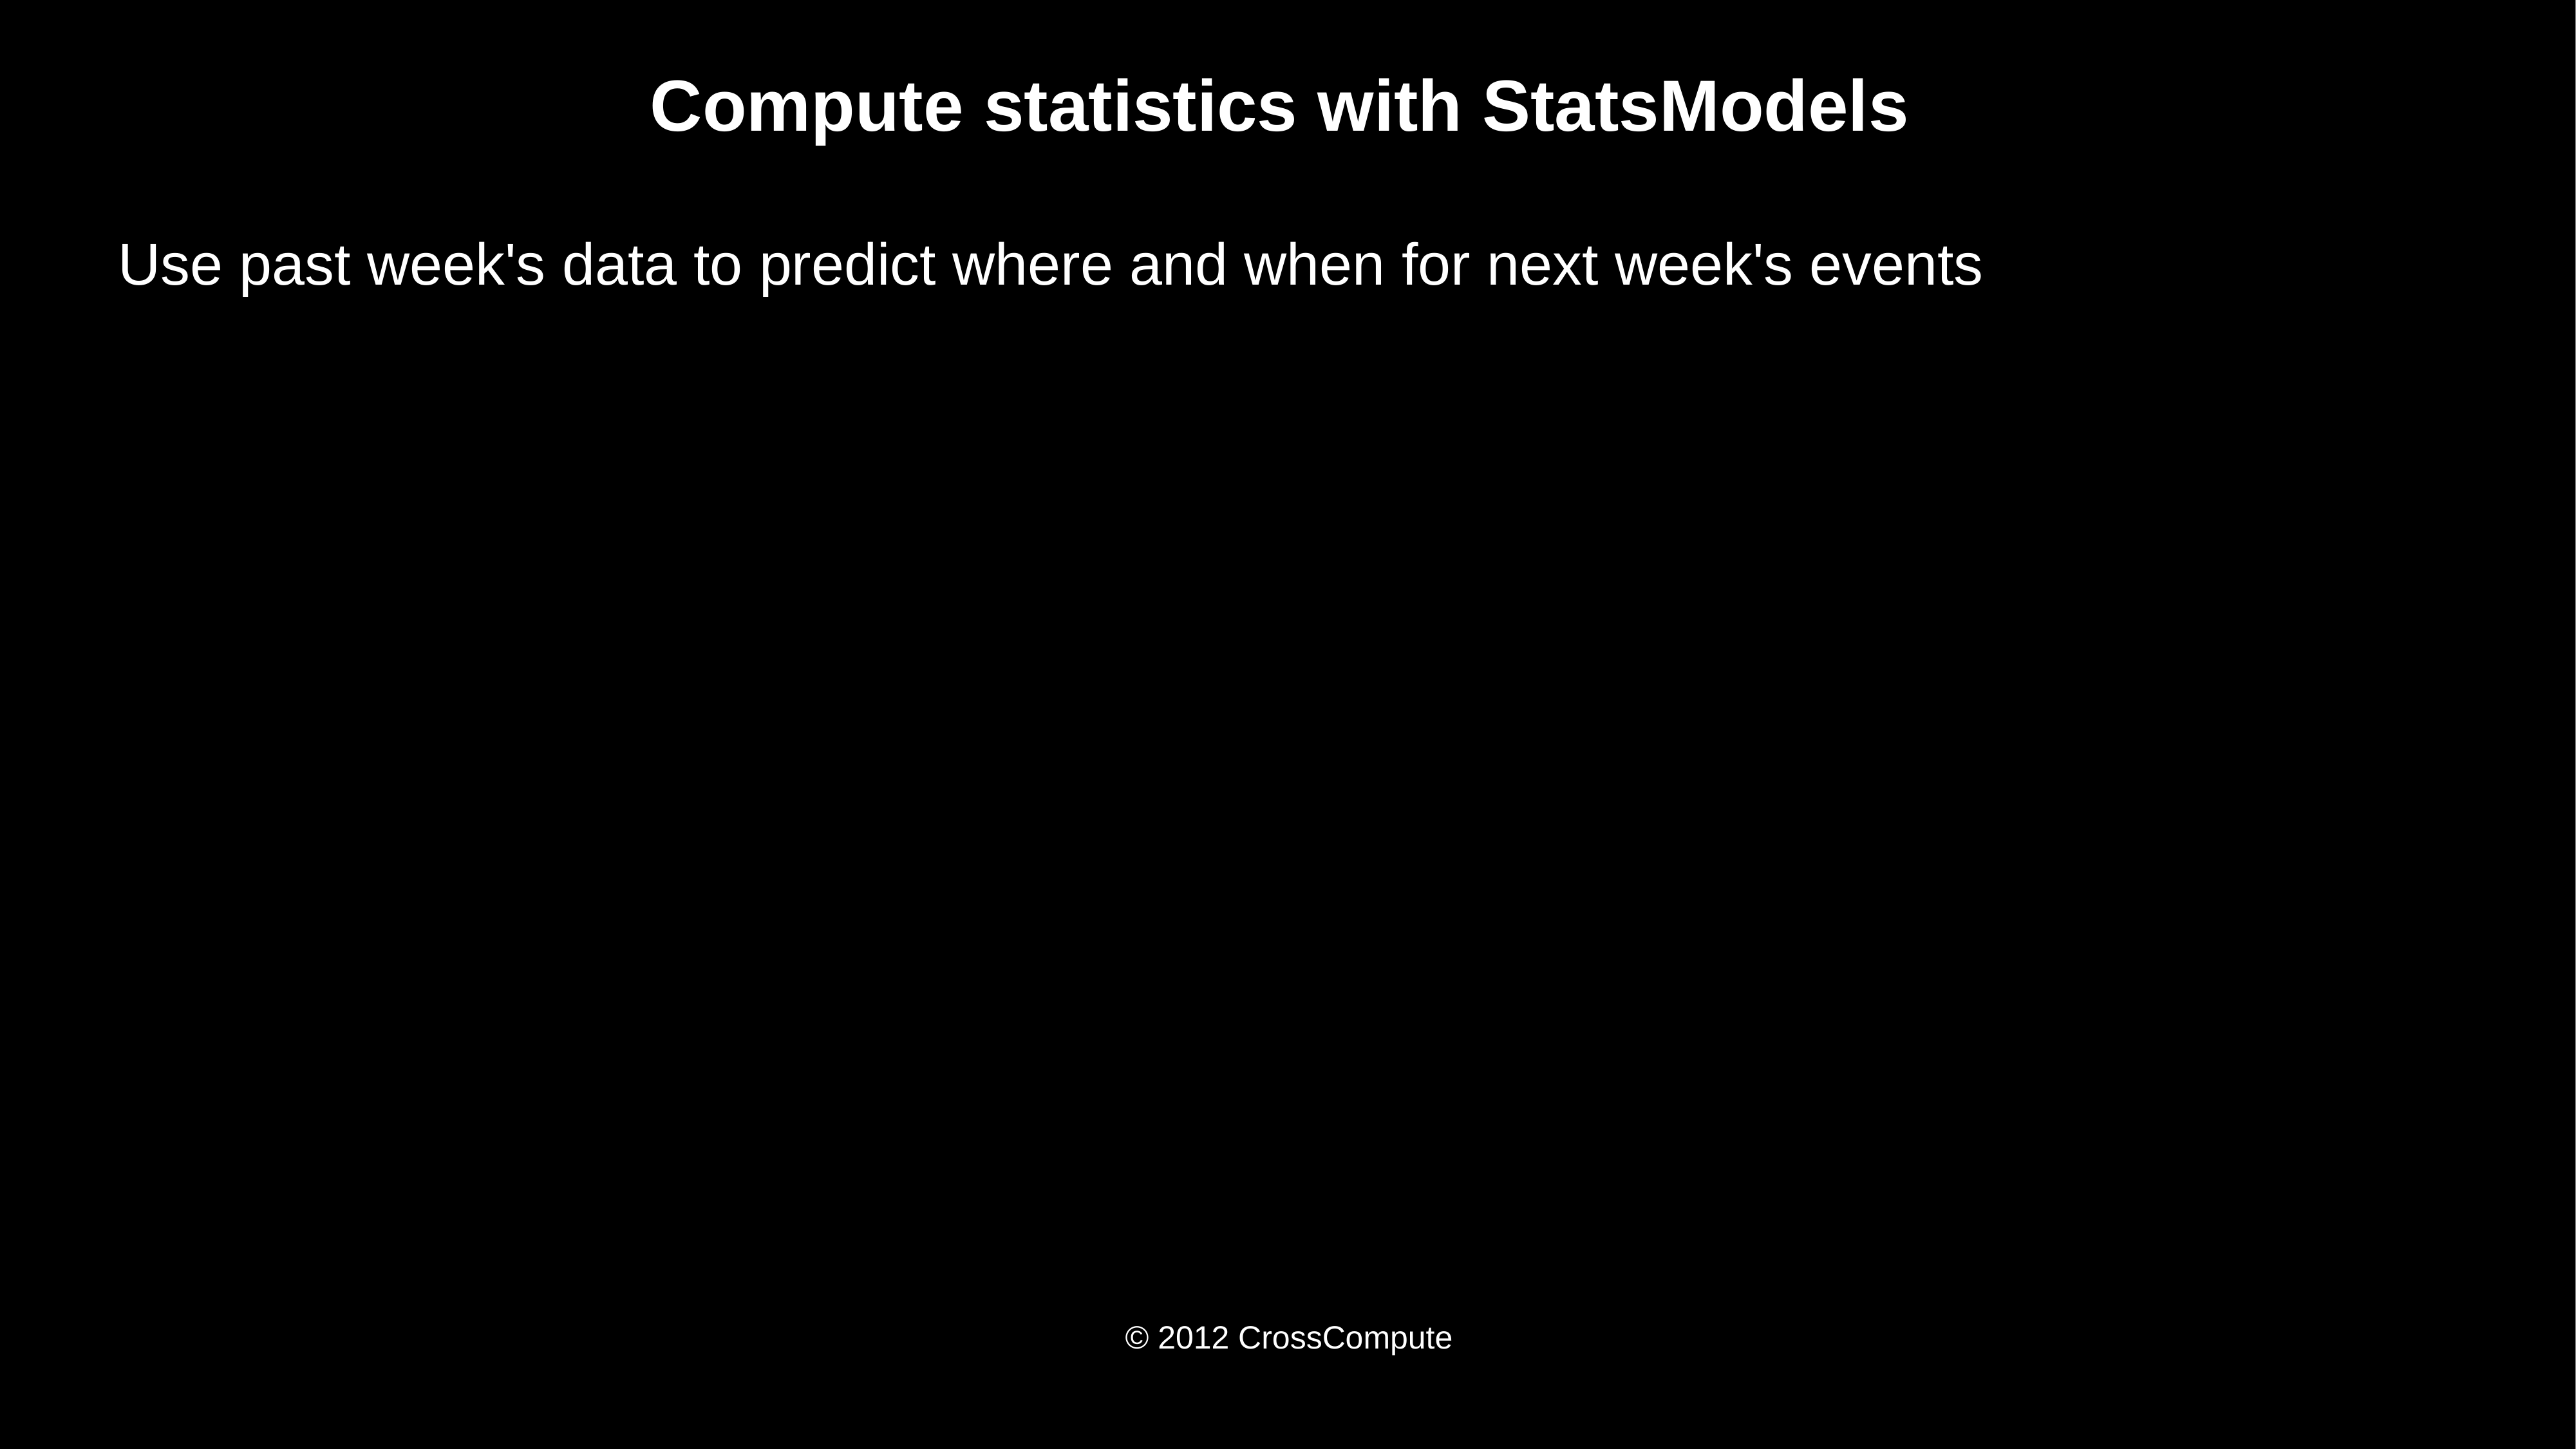

# Compute statistics with StatsModels
Use past week's data to predict where and when for next week's events
© 2012 CrossCompute